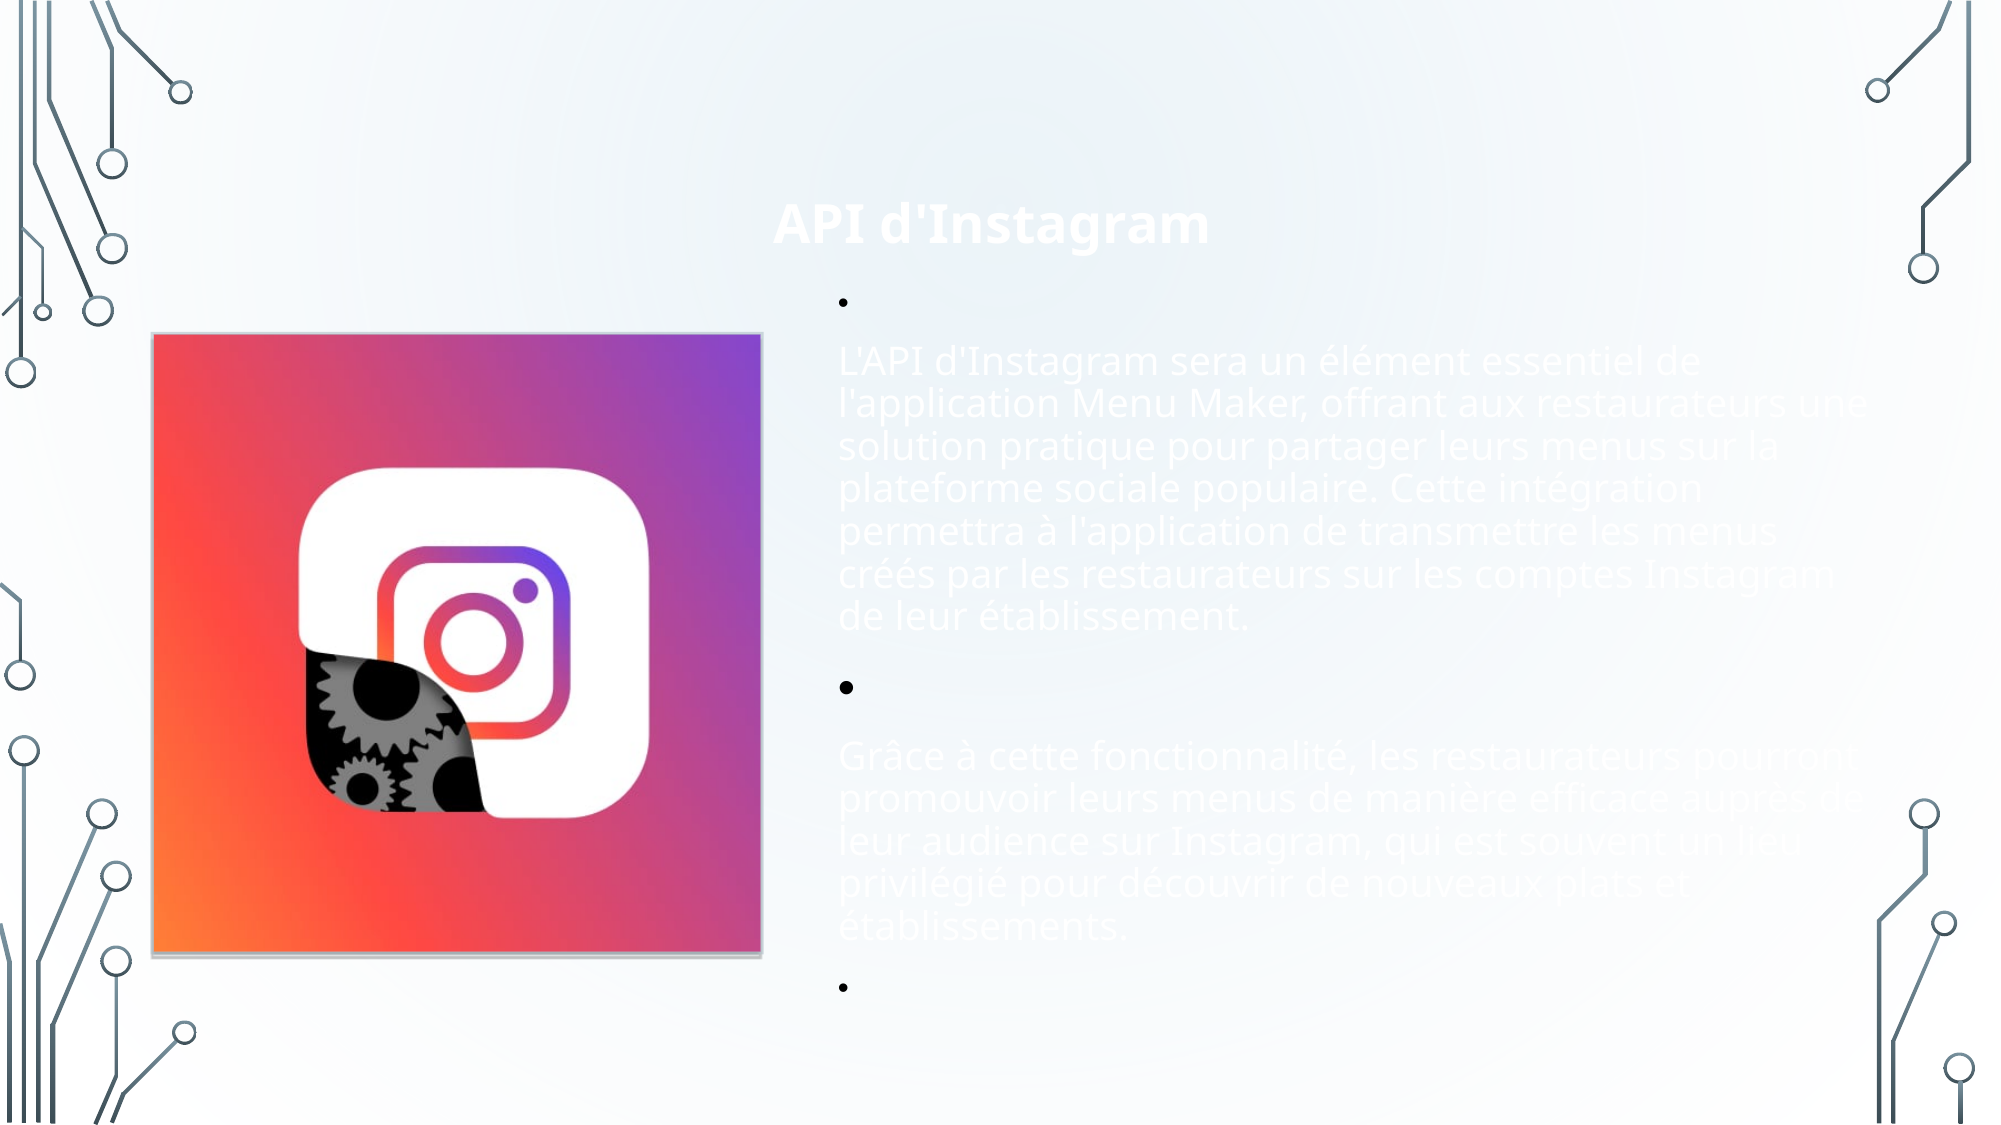

API d'Instagram
# L'API d'Instagram sera un élément essentiel de l'application Menu Maker, offrant aux restaurateurs une solution pratique pour partager leurs menus sur la plateforme sociale populaire. Cette intégration permettra à l'application de transmettre les menus créés par les restaurateurs sur les comptes Instagram de leur établissement.
Grâce à cette fonctionnalité, les restaurateurs pourront promouvoir leurs menus de manière efficace auprès de leur audience sur Instagram, qui est souvent un lieu privilégié pour découvrir de nouveaux plats et établissements.